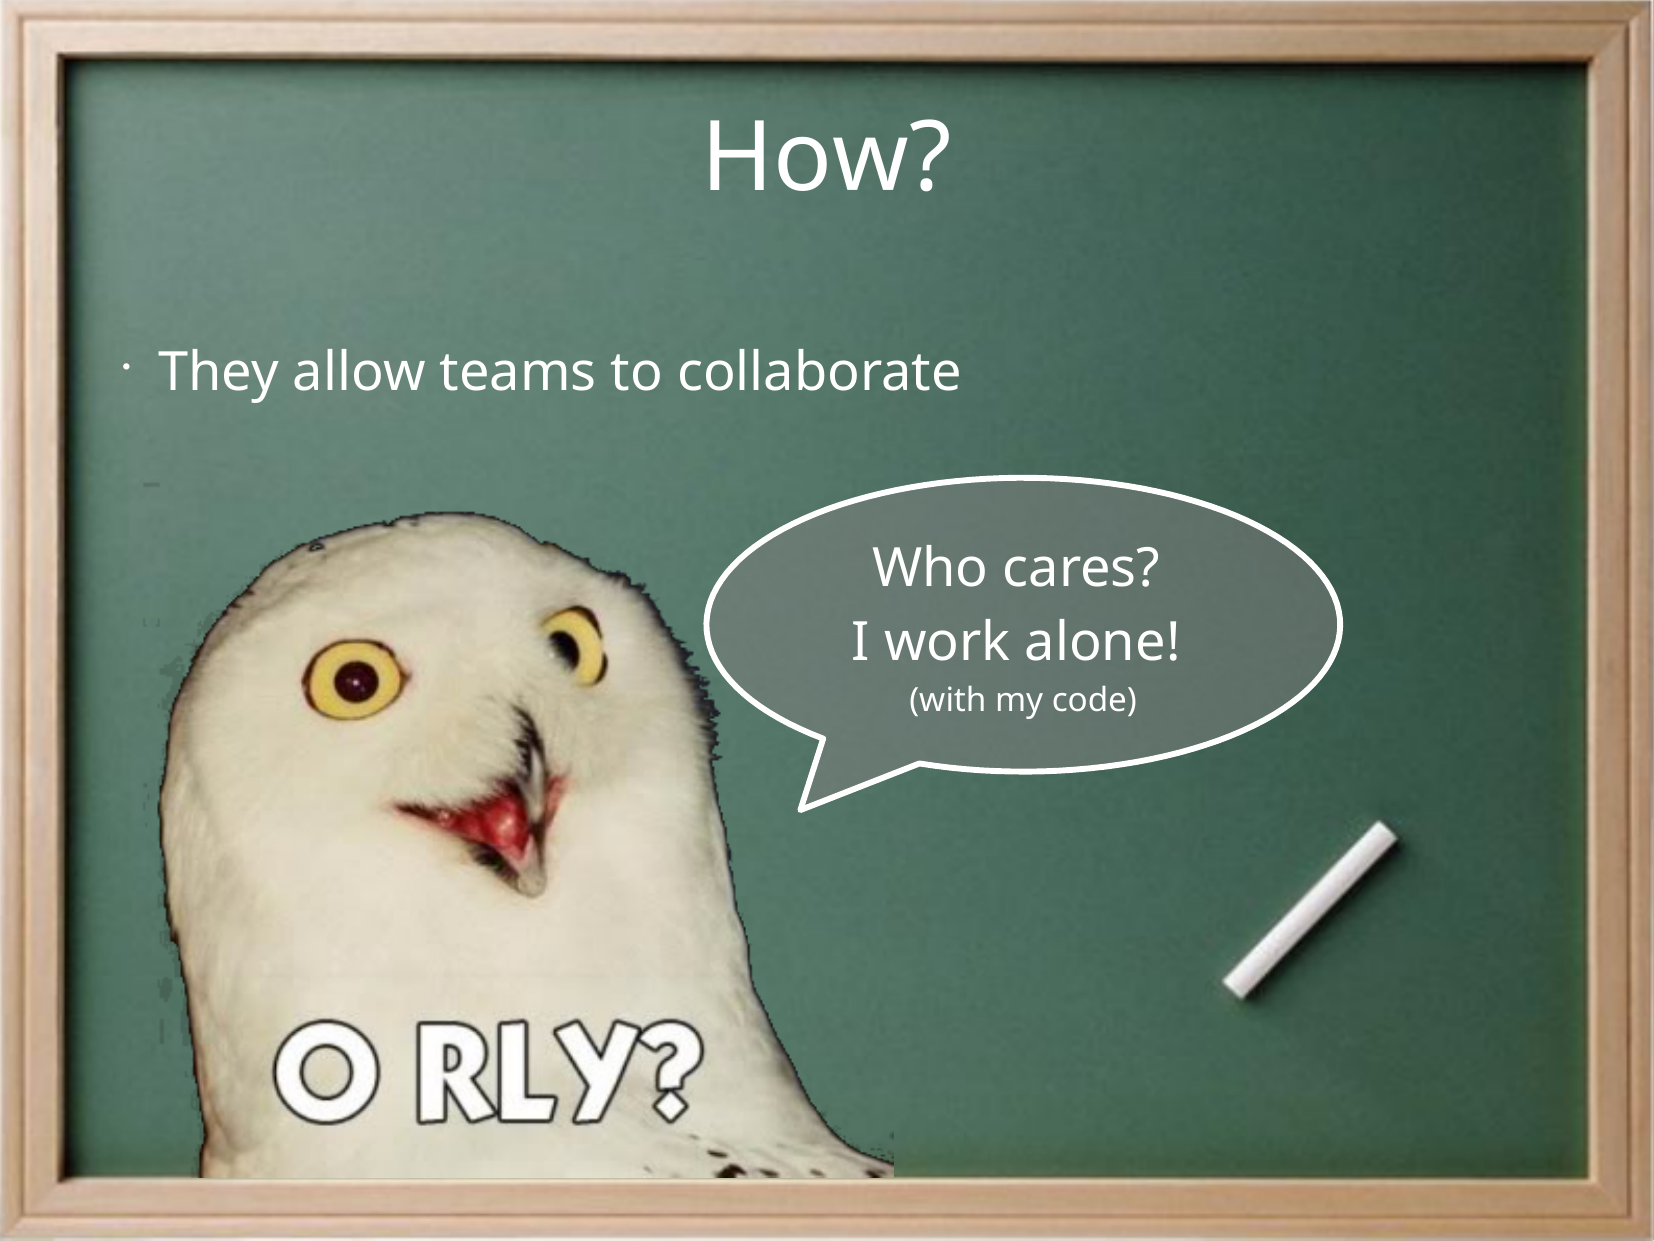

# How?
They allow teams to collaborate
Who cares?
I work alone!
(with my code)